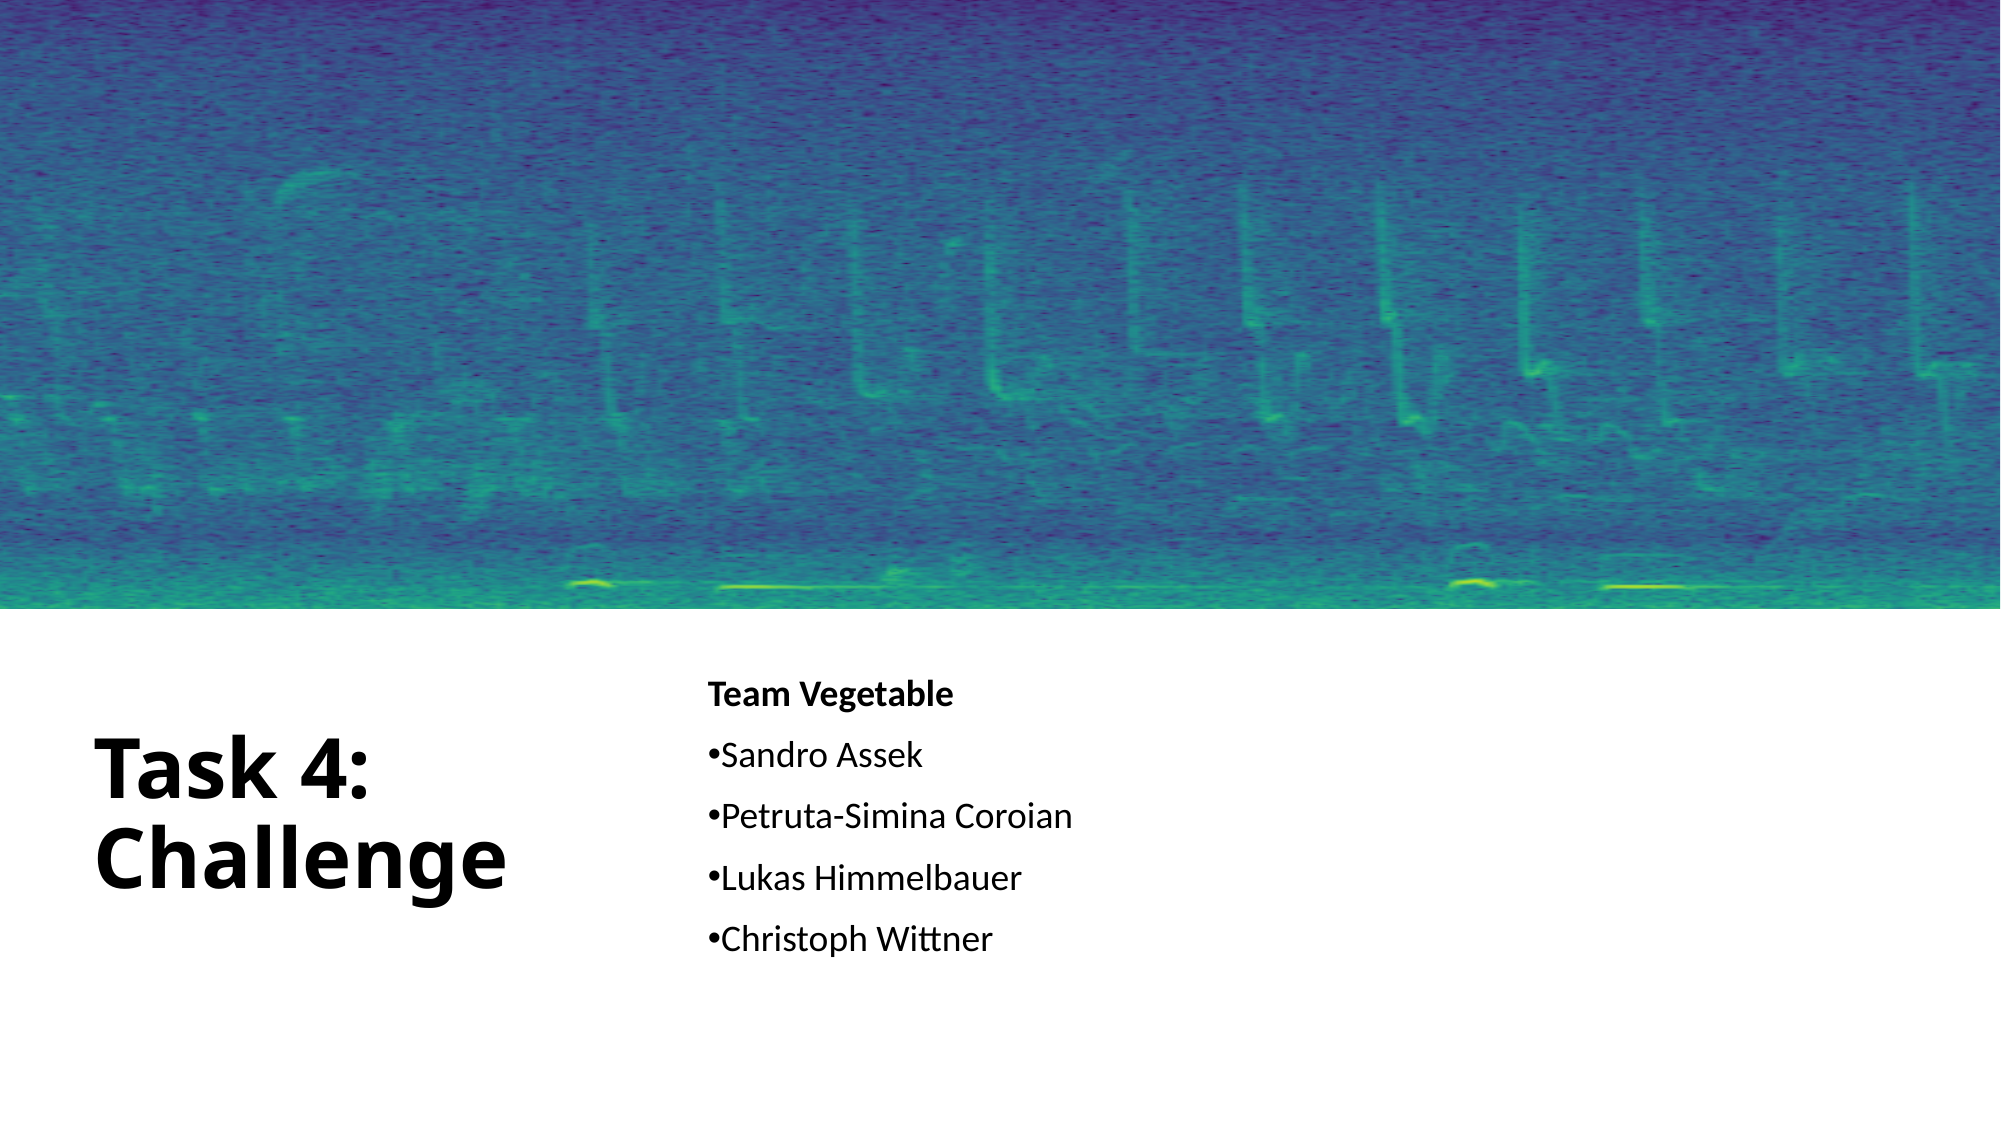

# Task 4: Challenge
Team Vegetable
Sandro Assek
Petruta-Simina Coroian
Lukas Himmelbauer
Christoph Wittner